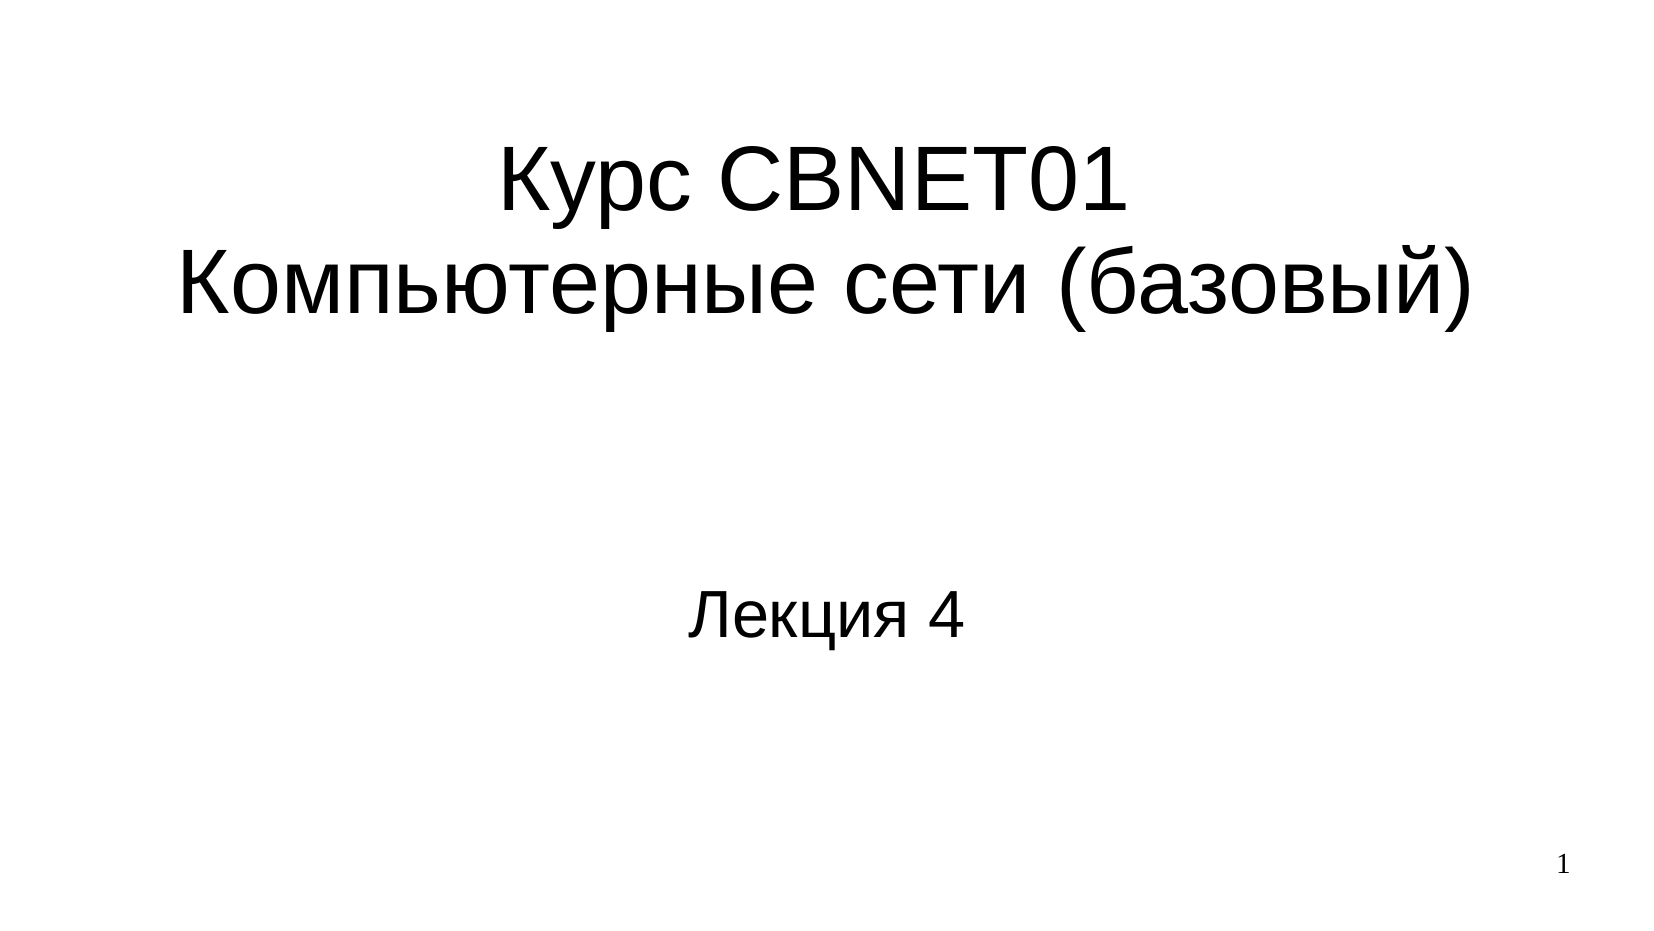

# Курс CBNET01 Компьютерные сети (базовый)
Лекция 4
1